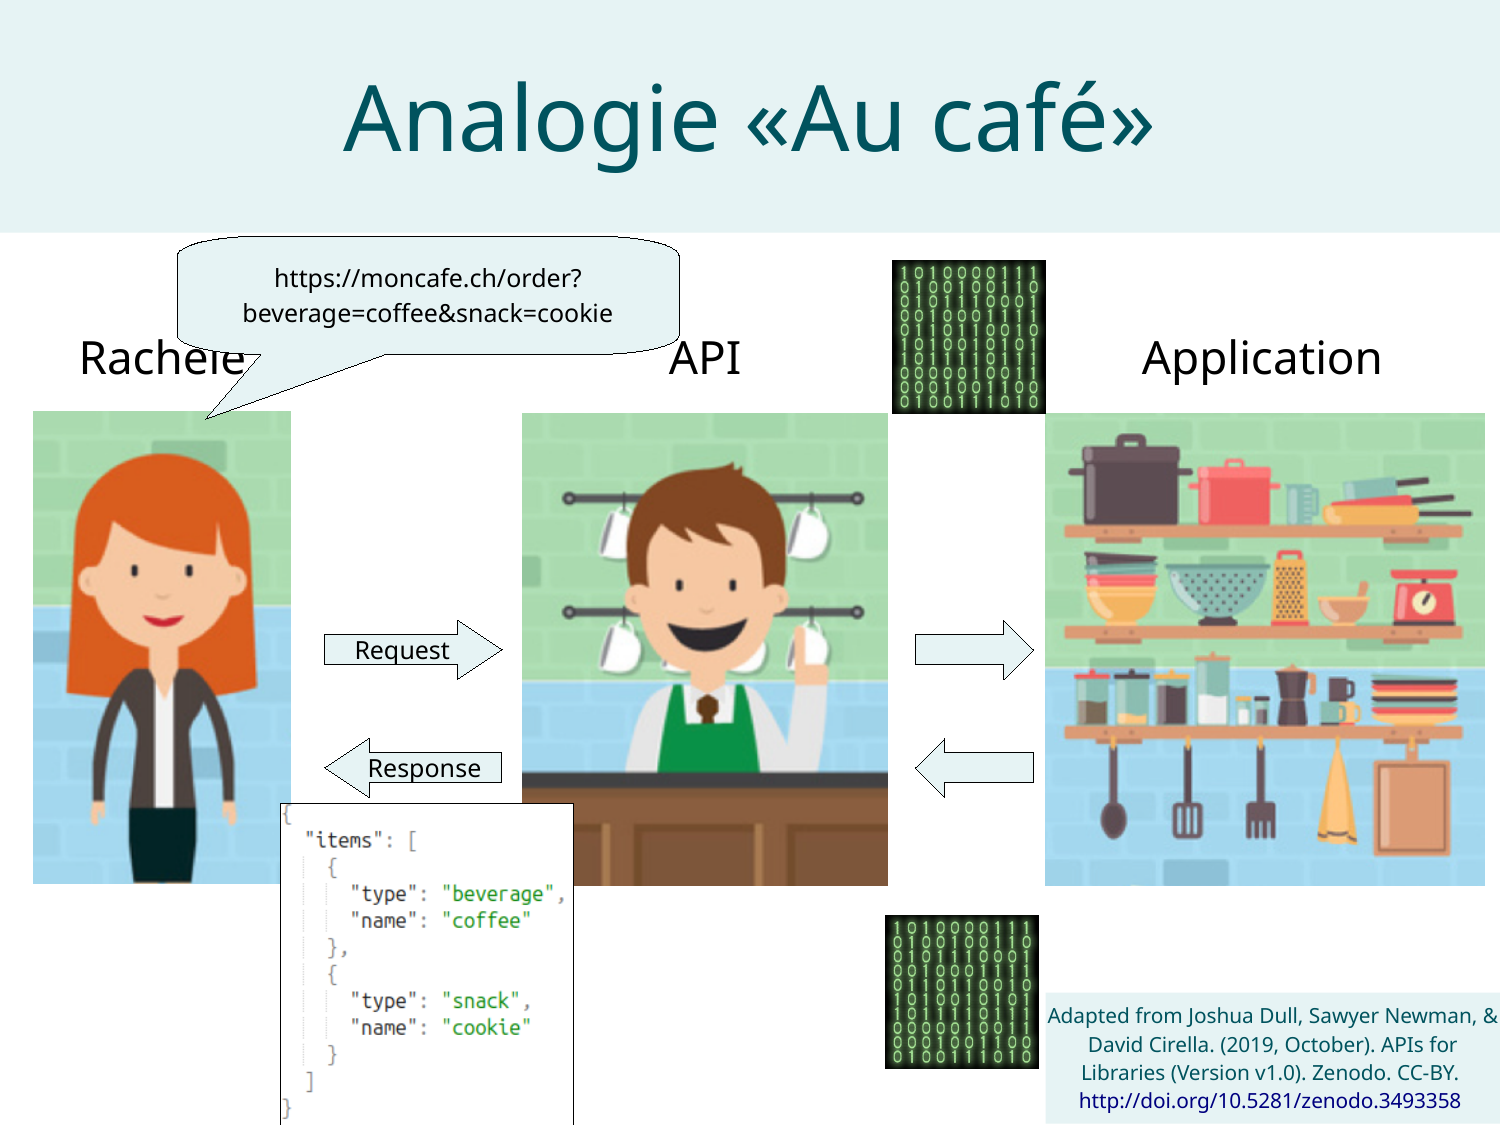

# Analogie «Au café»
https://moncafe.ch/order?beverage=coffee&snack=cookie
Application
Rachèle
API
Request
Response
Adapted from Joshua Dull, Sawyer Newman, & David Cirella. (2019, October). APIs for Libraries (Version v1.0). Zenodo. CC-BY. http://doi.org/10.5281/zenodo.3493358